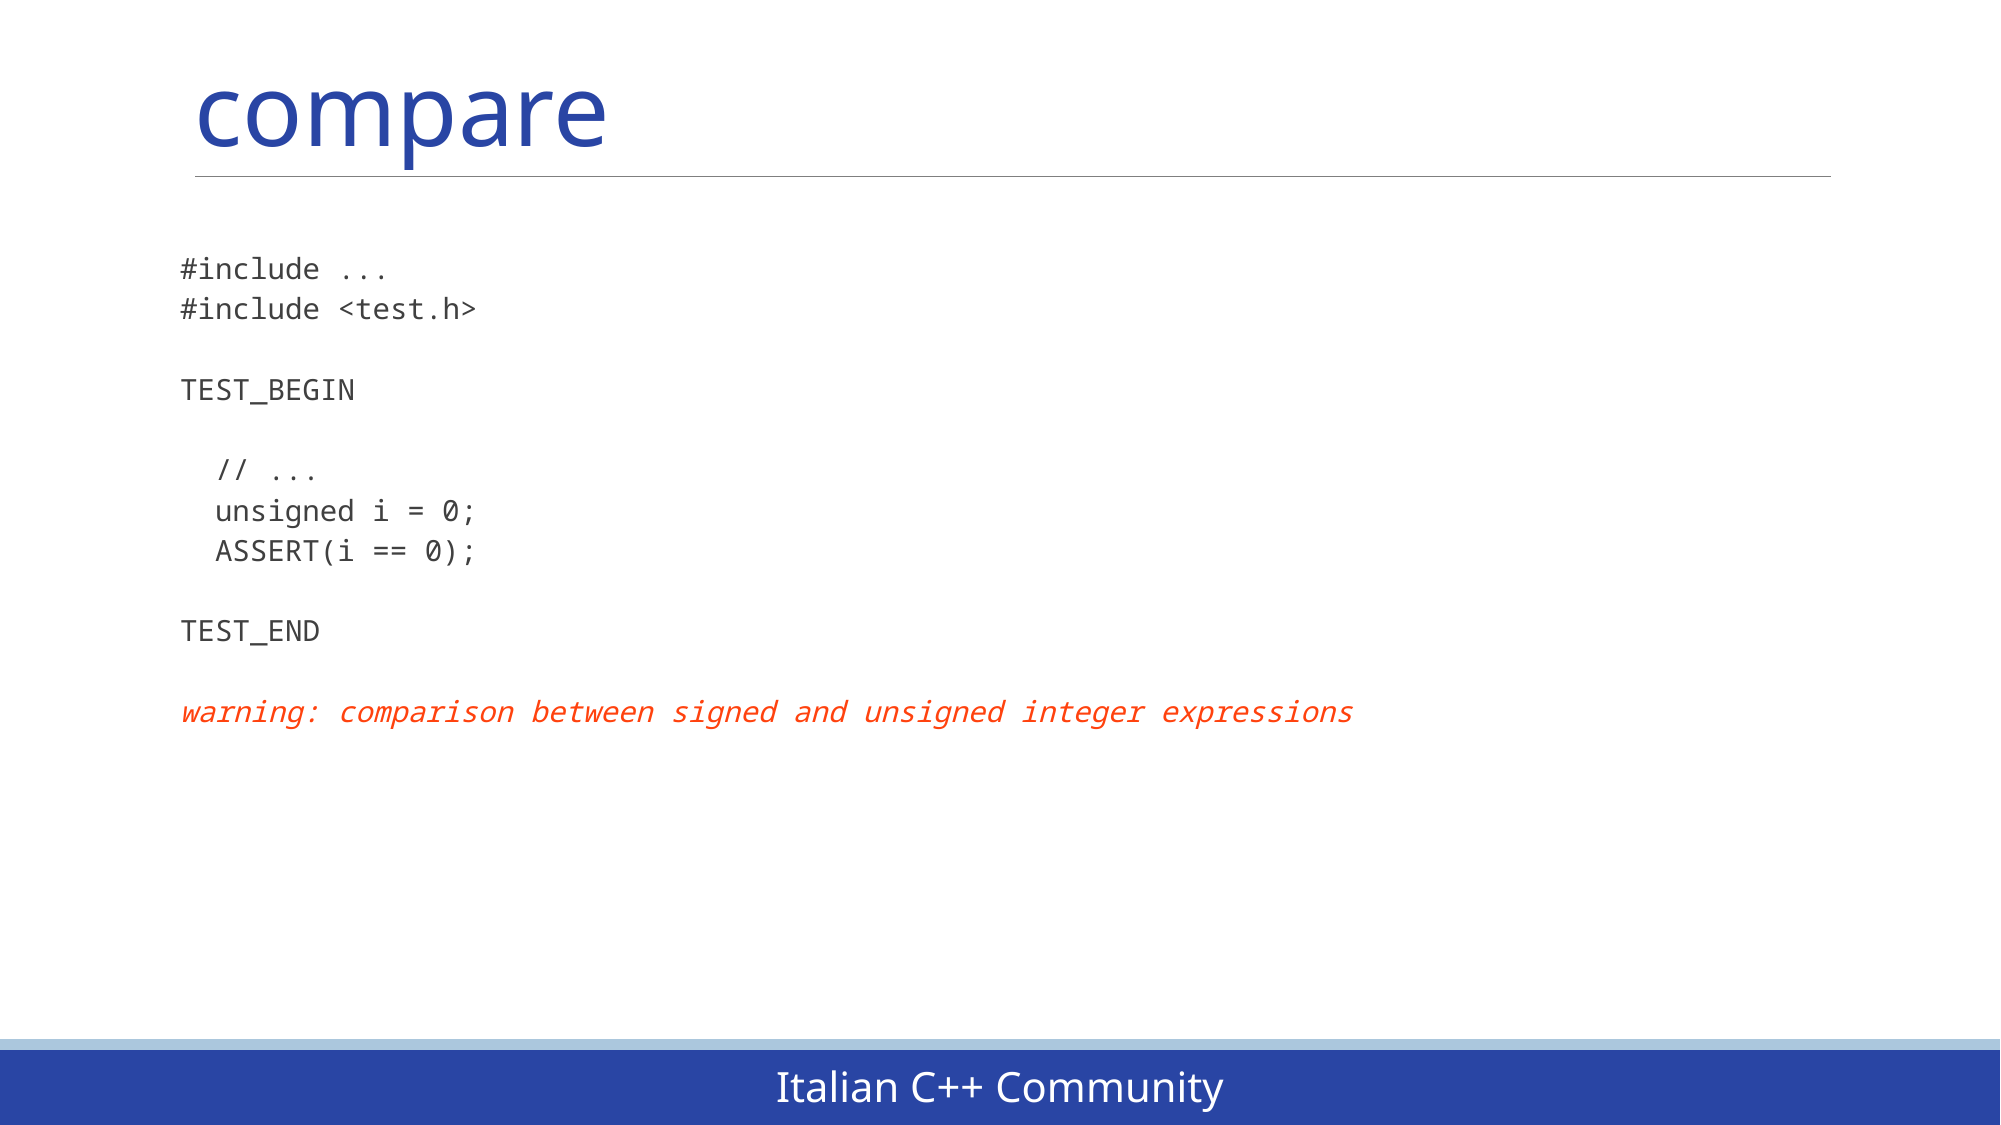

# compare
#include ...
#include <test.h>
TEST_BEGIN
 // ...
 unsigned i = 0;
 ASSERT(i == 0);
TEST_END
warning: comparison between signed and unsigned integer expressions